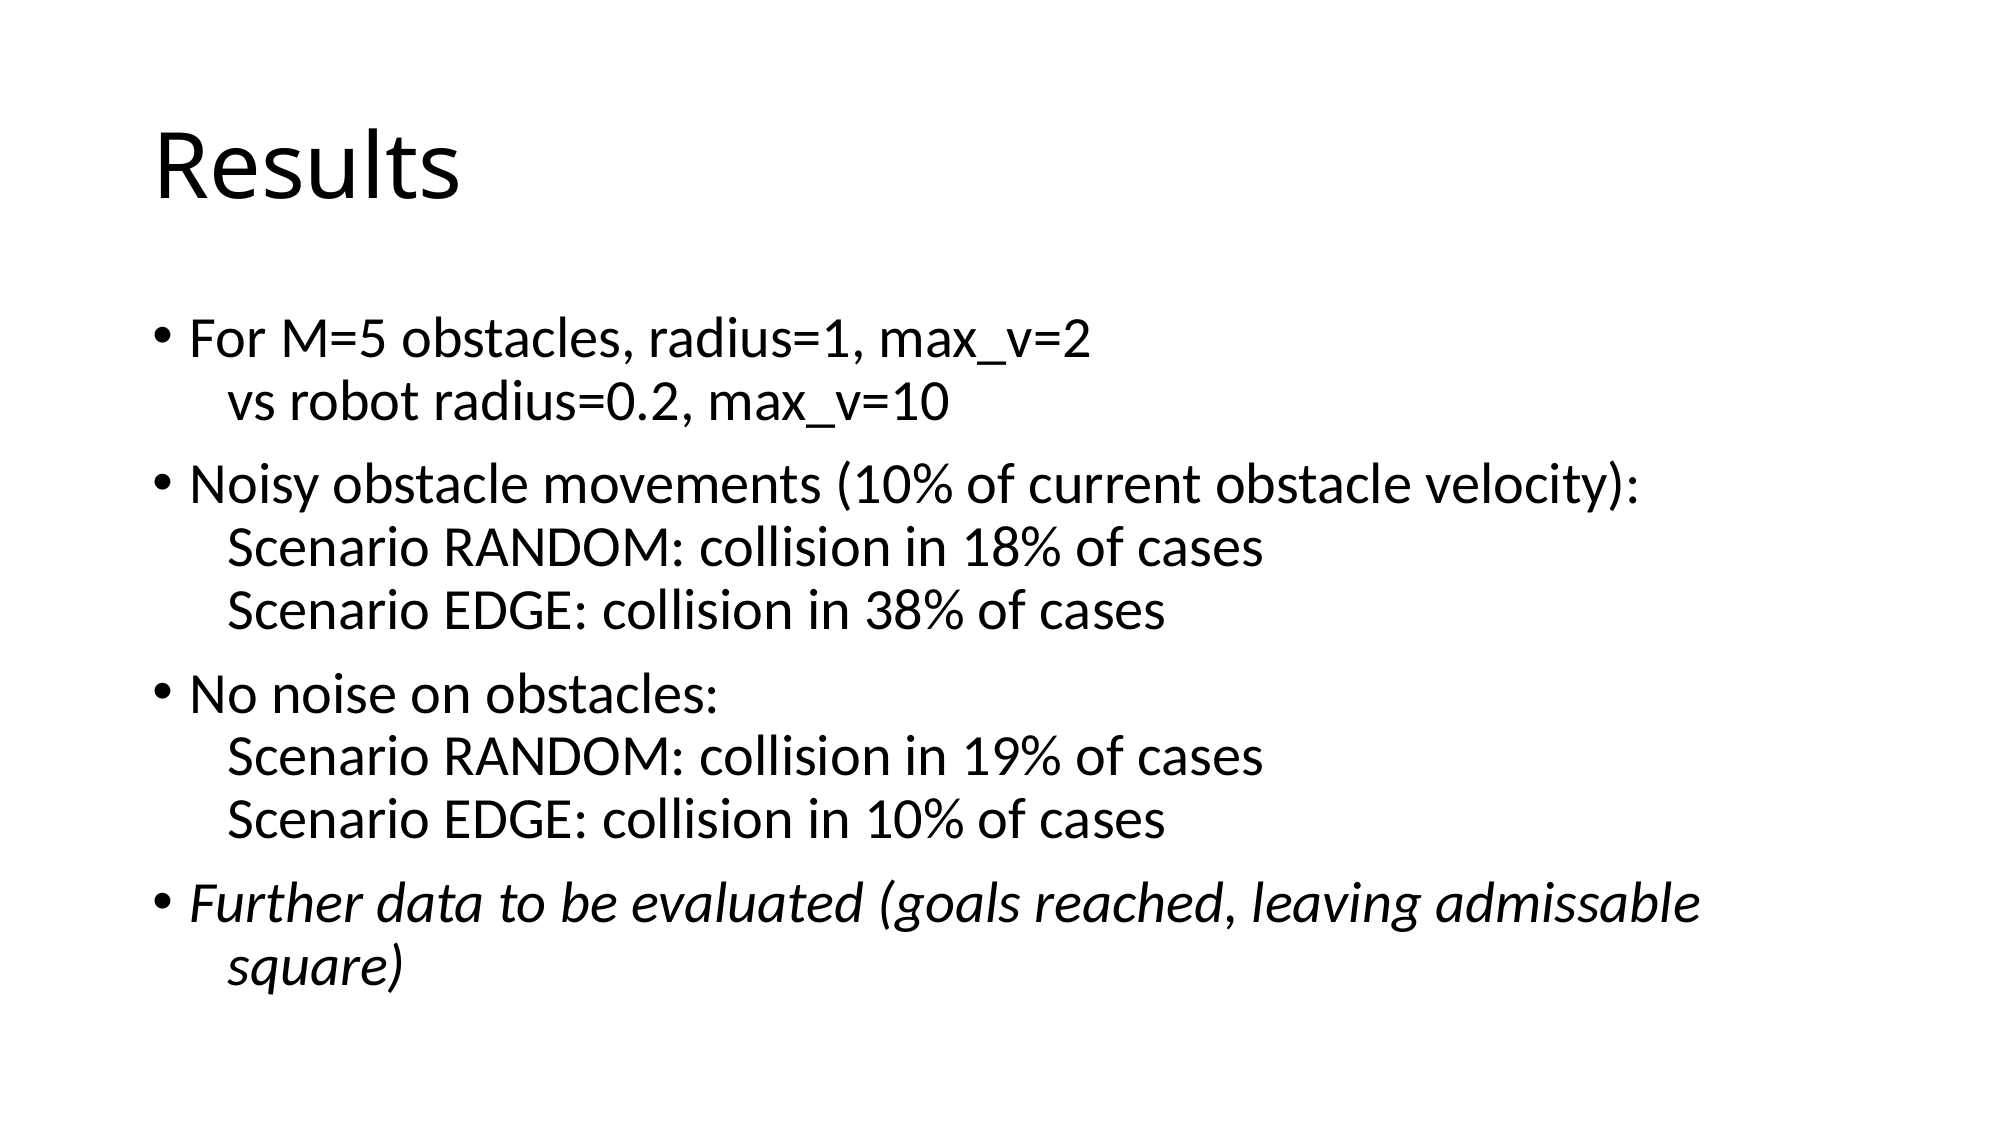

# Results
For M=5 obstacles, radius=1, max_v=2
vs robot radius=0.2, max_v=10
Noisy obstacle movements (10% of current obstacle velocity):
Scenario RANDOM: collision in 18% of cases
Scenario EDGE: collision in 38% of cases
No noise on obstacles:
Scenario RANDOM: collision in 19% of cases
Scenario EDGE: collision in 10% of cases
Further data to be evaluated (goals reached, leaving admissable square)